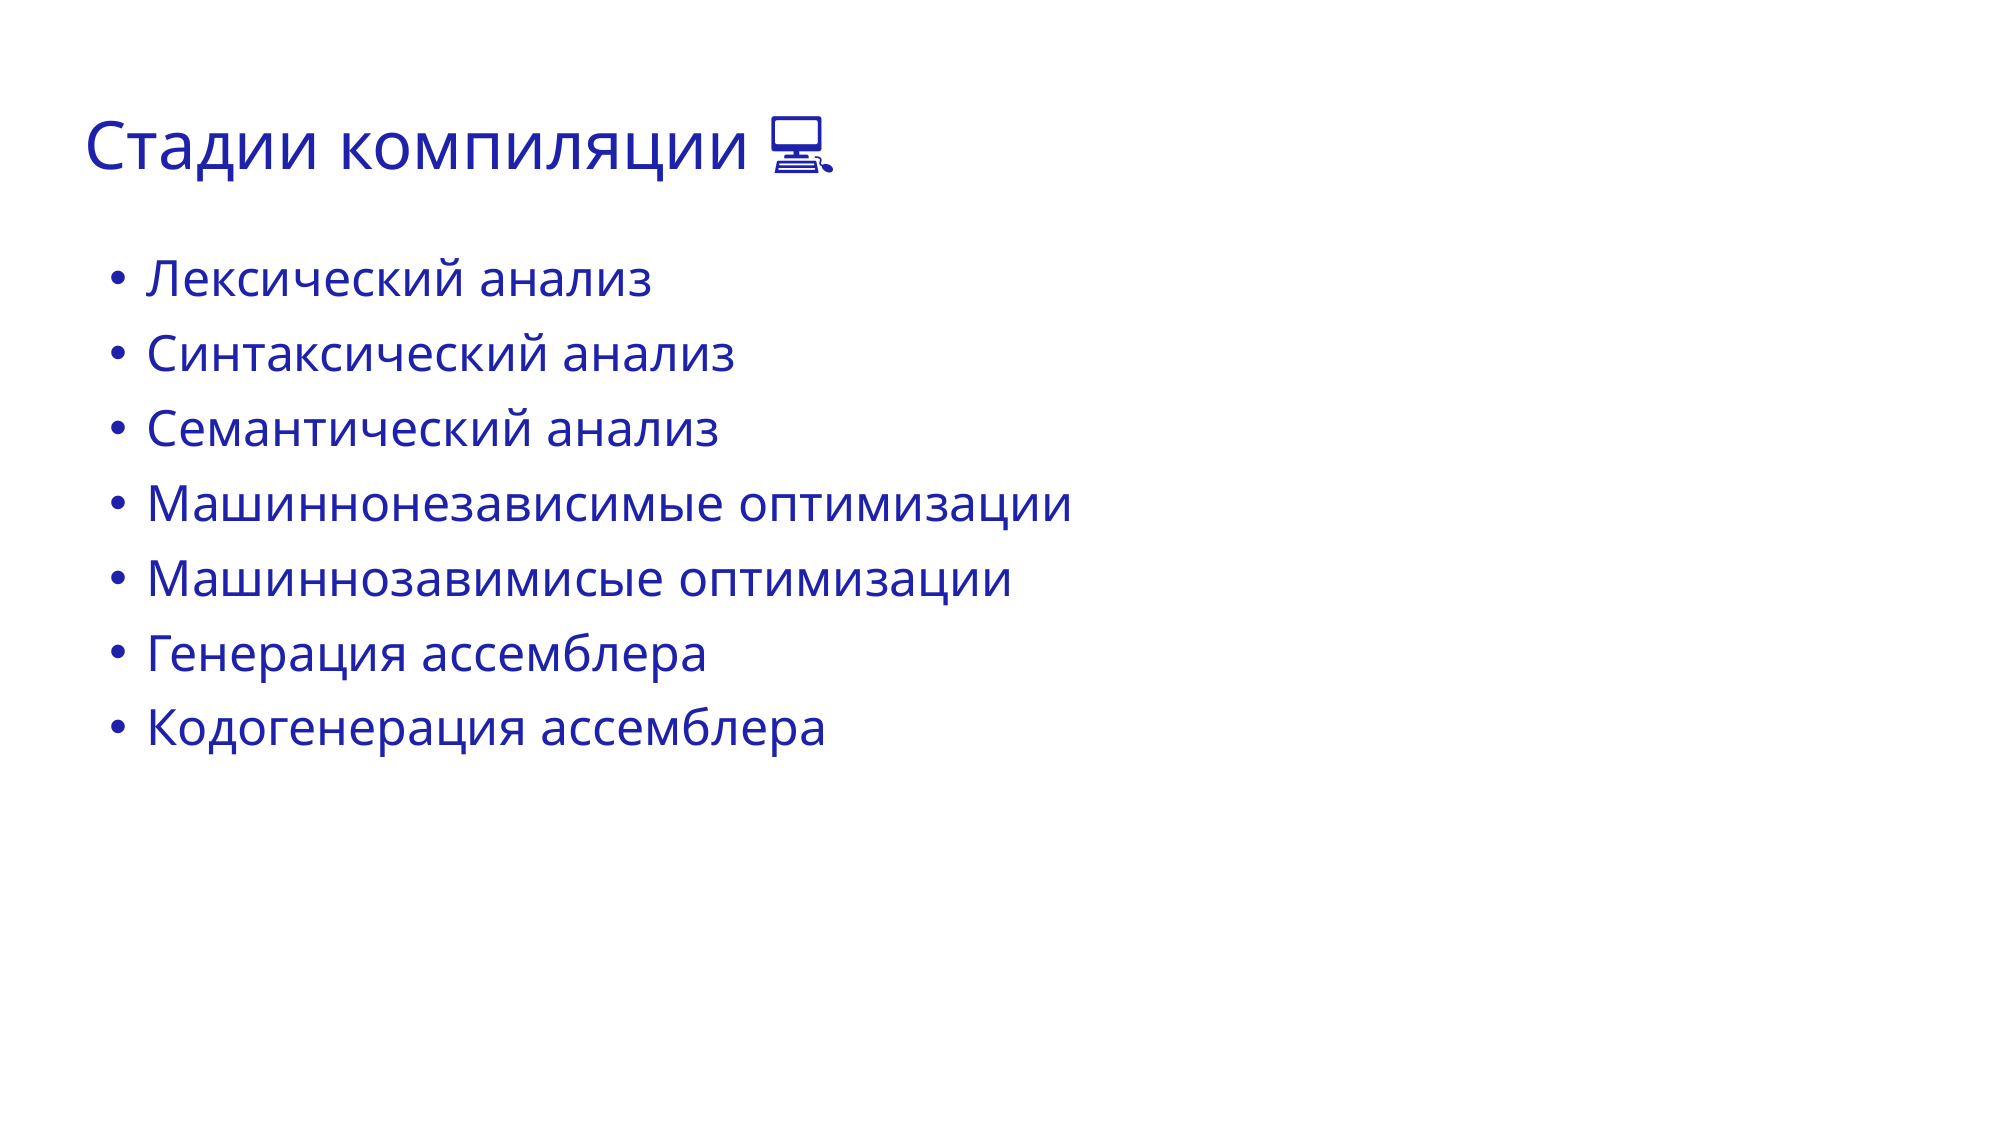

# Стадии компиляции 💻
Лексический анализ
Синтаксический анализ
Семантический анализ
Машиннонезависимые оптимизации
Машиннозавимисые оптимизации
Генерация ассемблера
Кодогенерация ассемблера